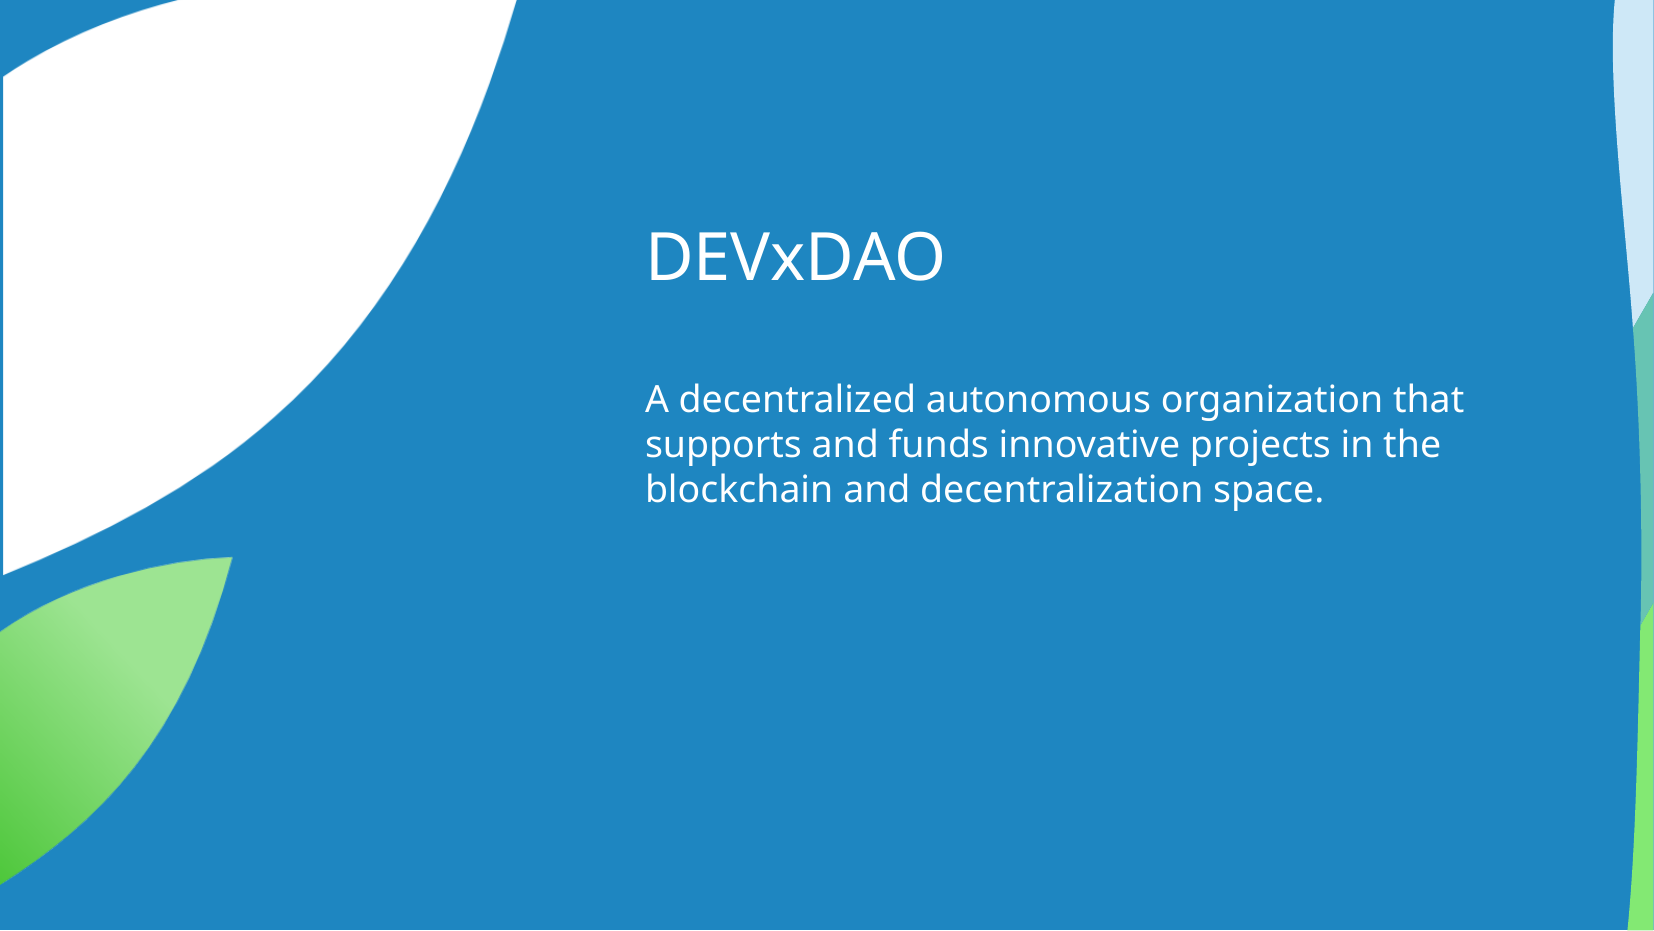

DEVxDAO
A decentralized autonomous organization that supports and funds innovative projects in the blockchain and decentralization space.